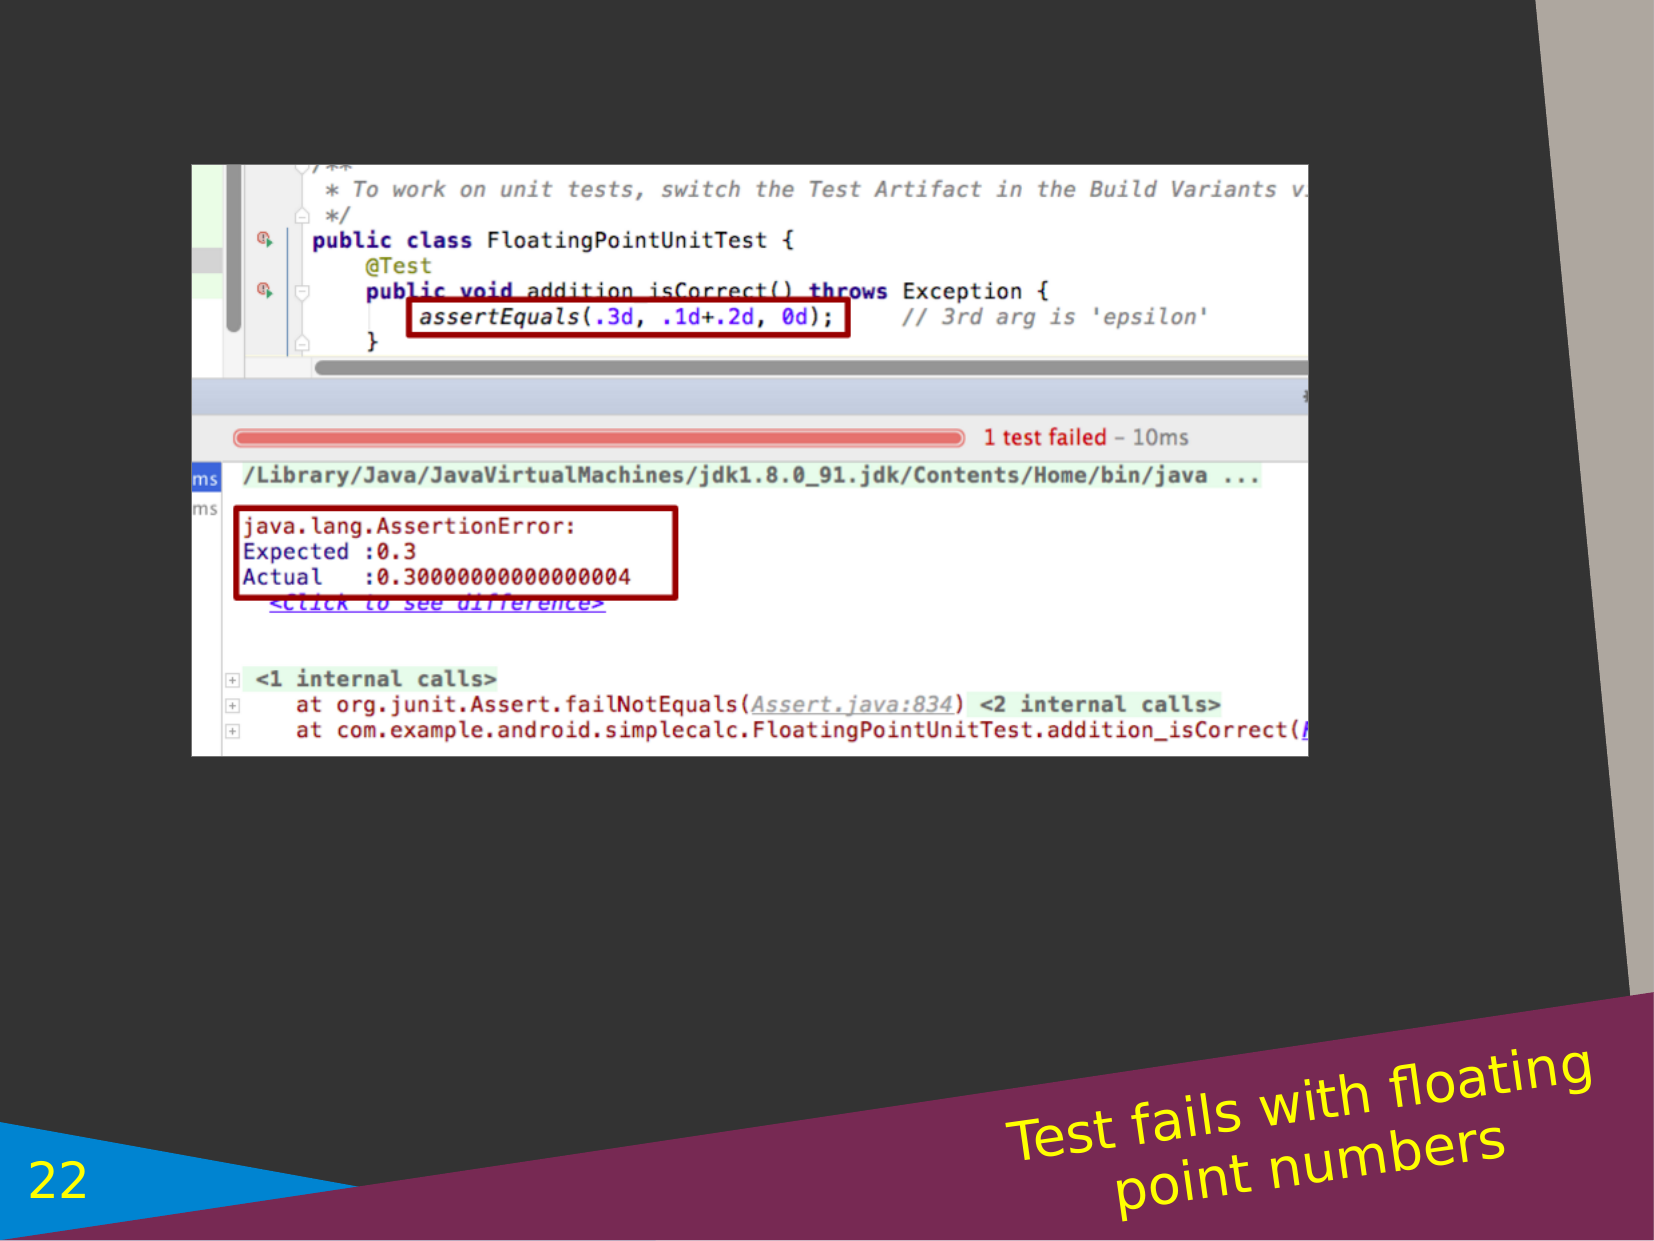

# Test fails with floating point numbers
22